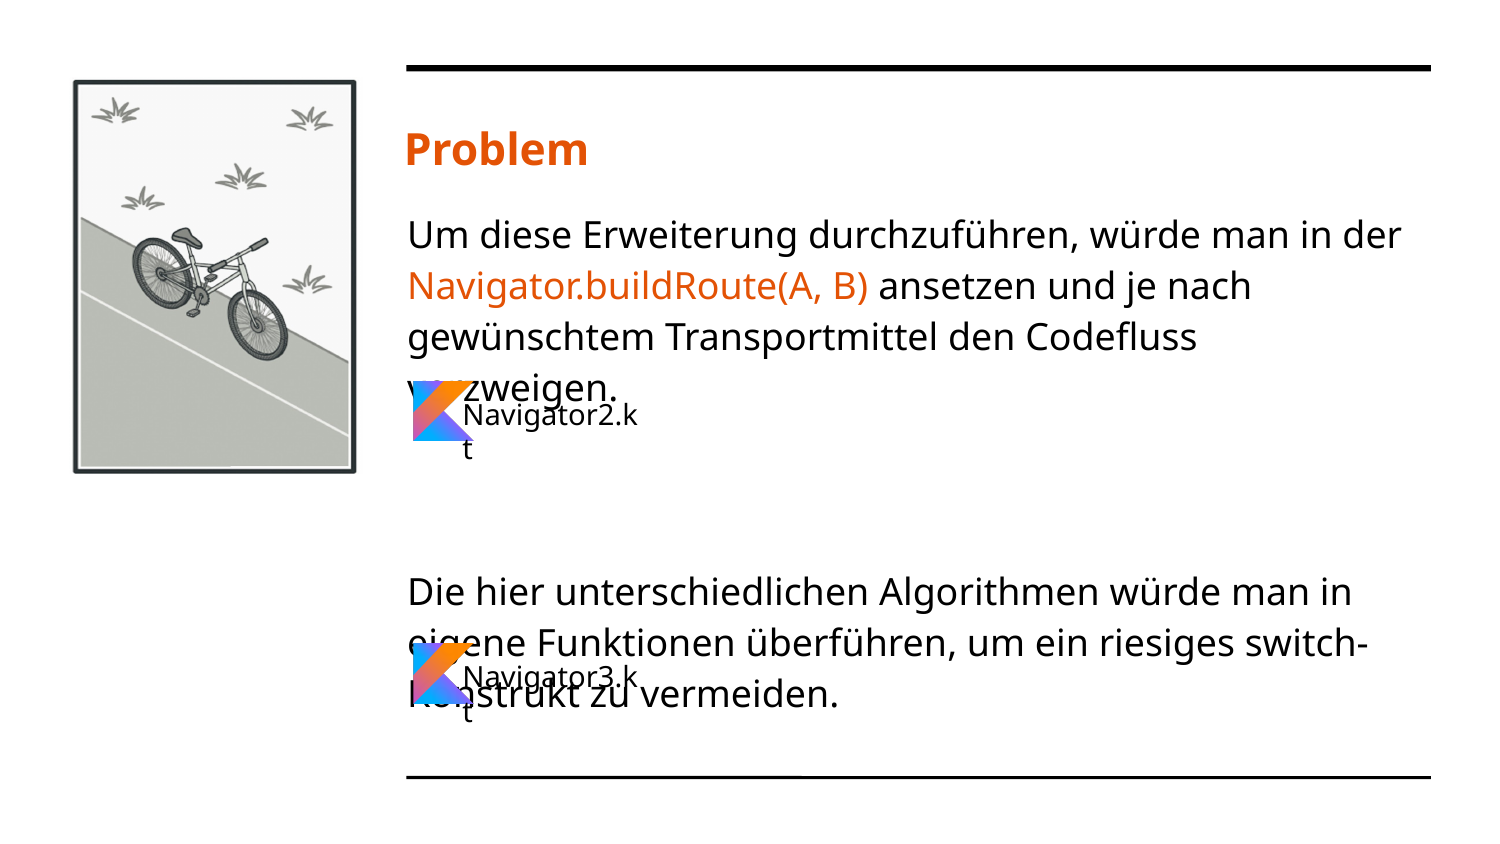

# Problem
Um diese Erweiterung durchzuführen, würde man in der Navigator.buildRoute(A, B) ansetzen und je nach gewünschtem Transportmittel den Codefluss verzweigen.
Die hier unterschiedlichen Algorithmen würde man in eigene Funktionen überführen, um ein riesiges switch-Konstrukt zu vermeiden.
Navigator2.kt
Navigator3.kt